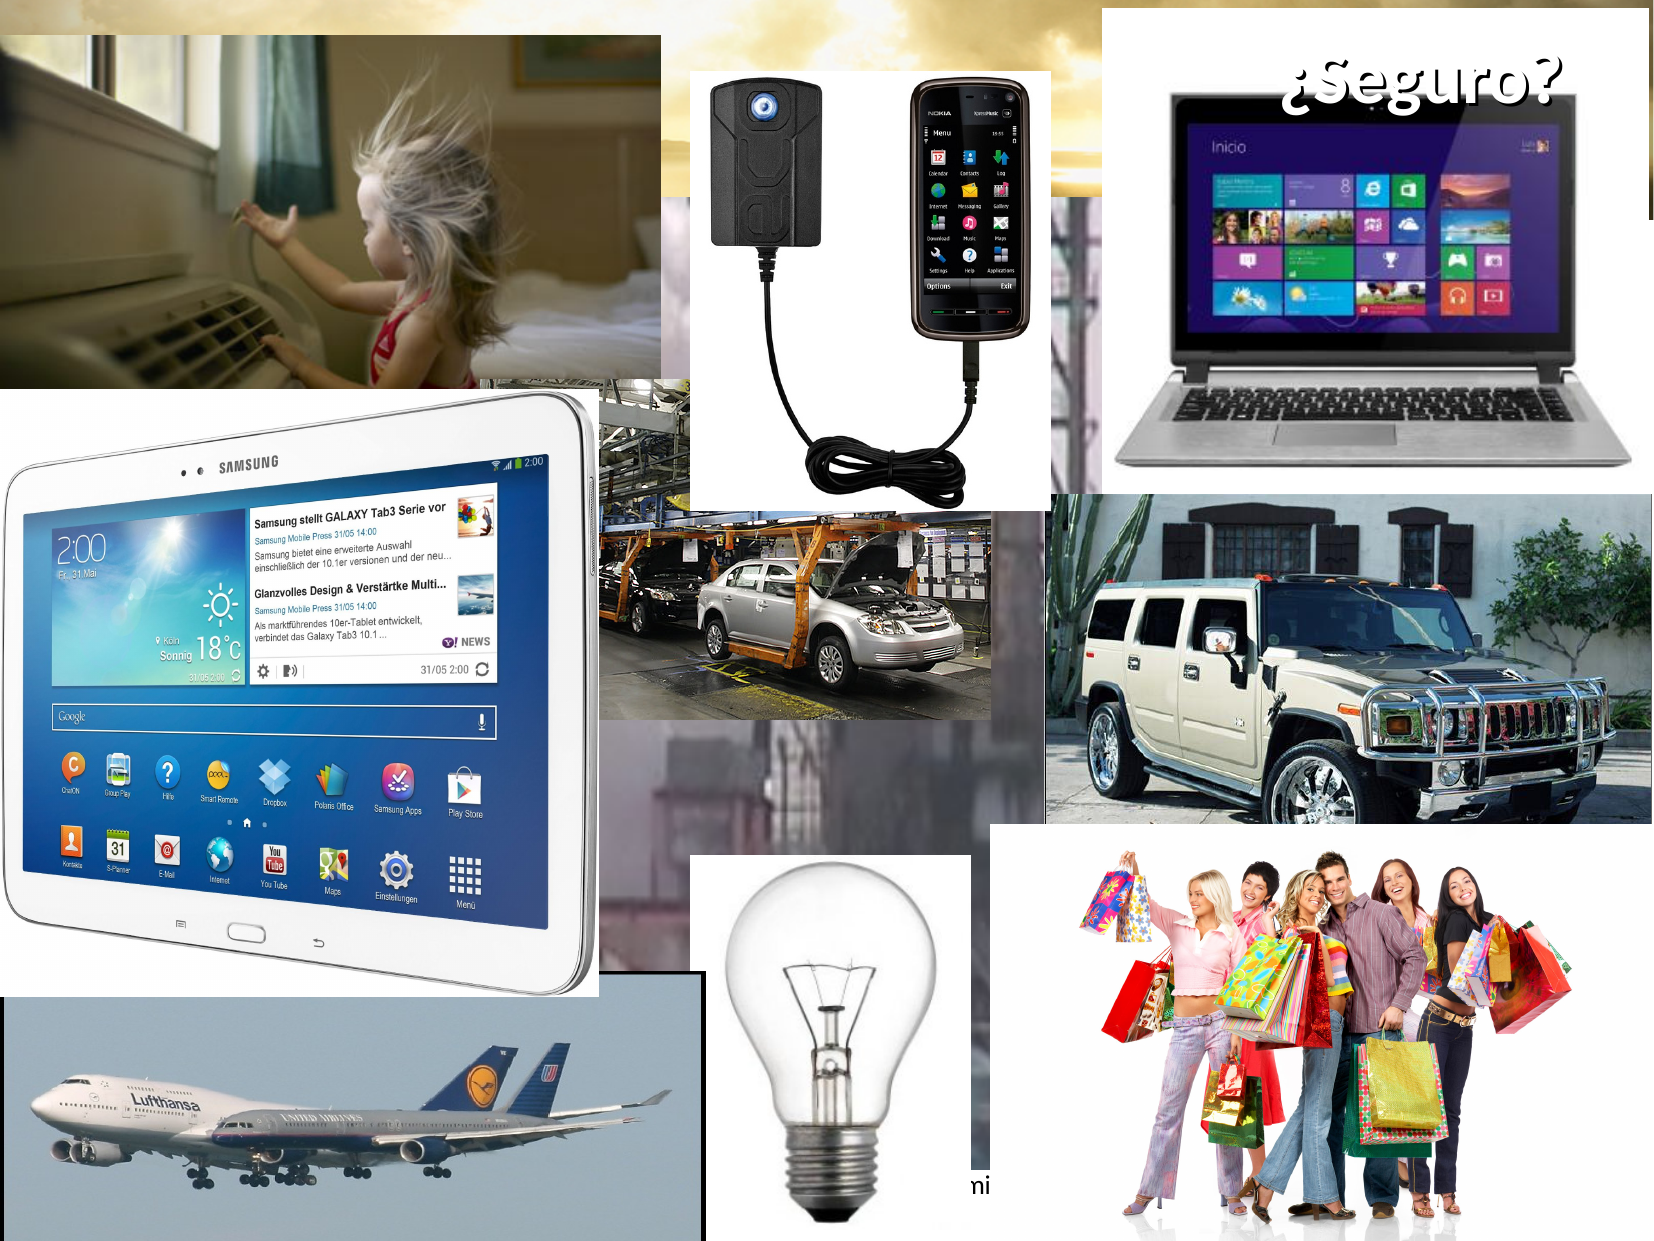

# ¿Seguro?
Introducción a la Física (Asorey-Sarmiento)
25